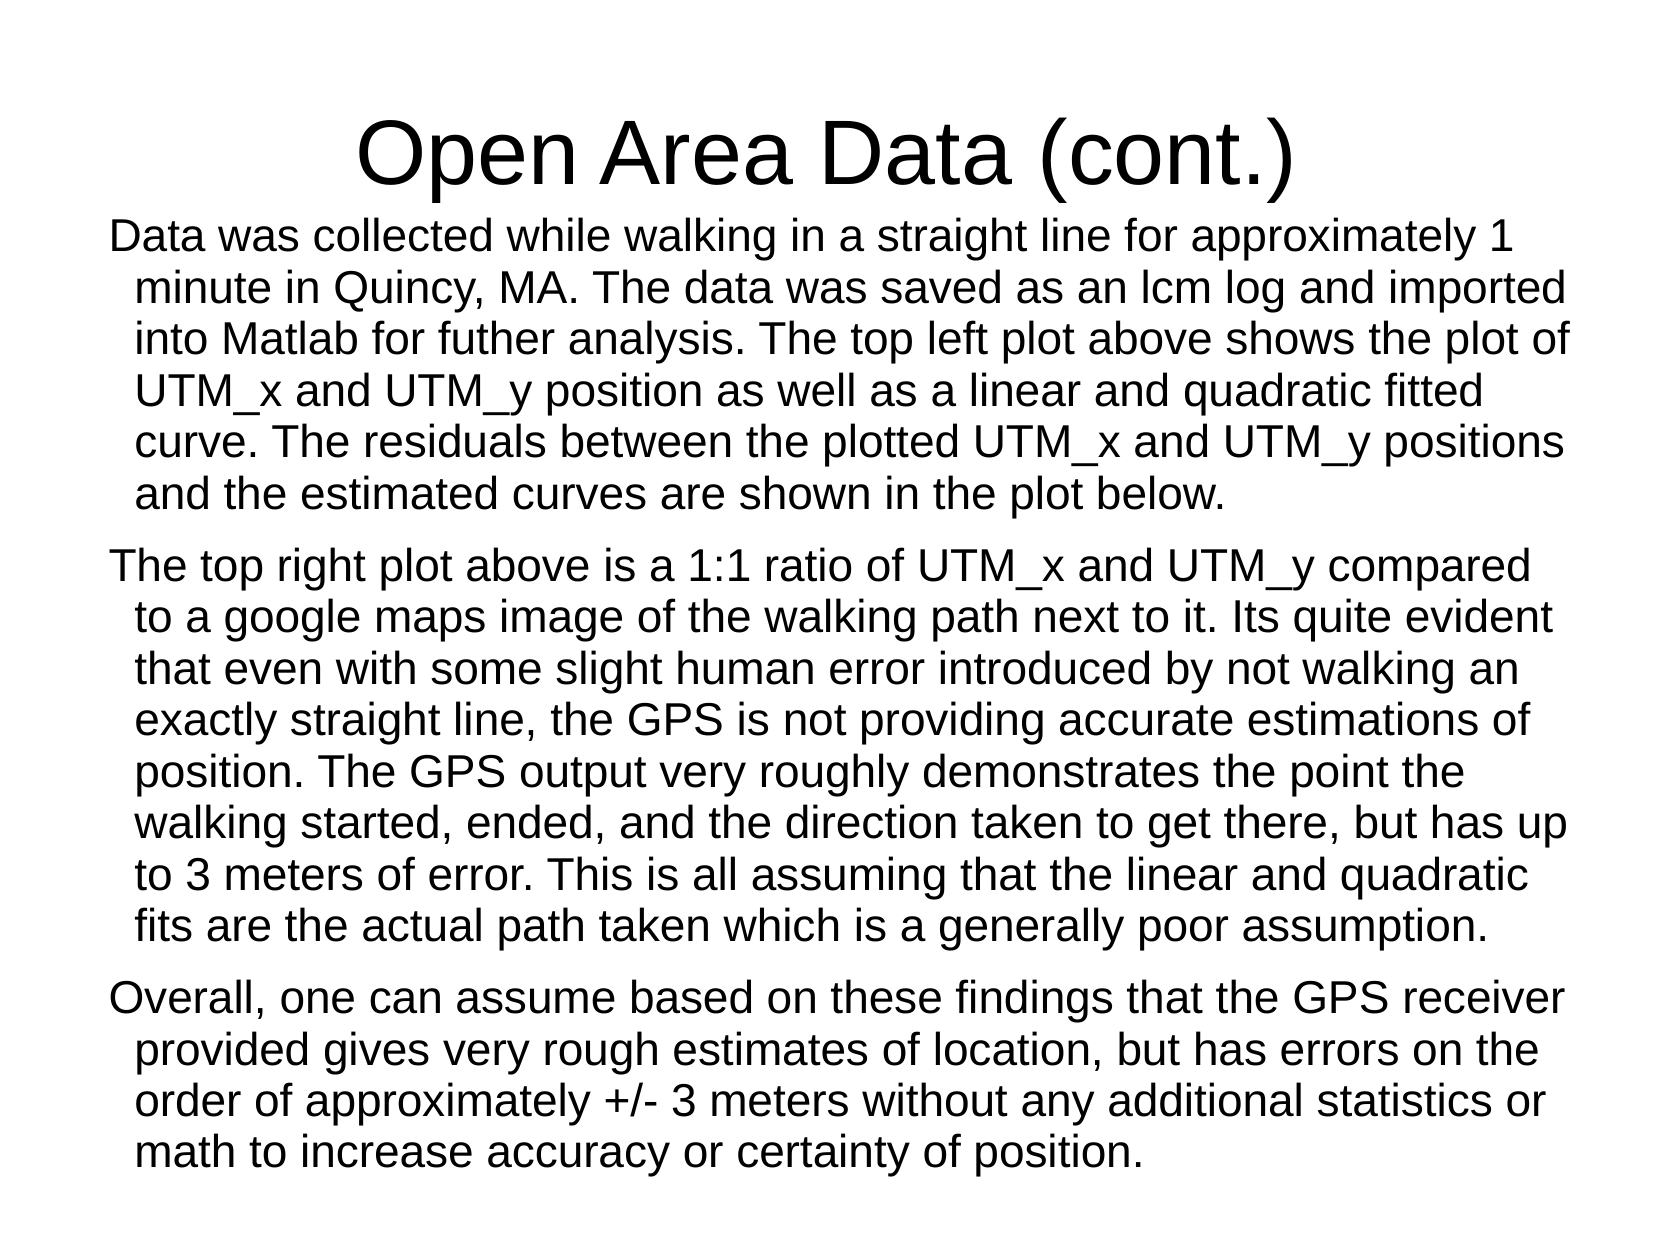

# Open Area Data (cont.)
Data was collected while walking in a straight line for approximately 1 minute in Quincy, MA. The data was saved as an lcm log and imported into Matlab for futher analysis. The top left plot above shows the plot of UTM_x and UTM_y position as well as a linear and quadratic fitted curve. The residuals between the plotted UTM_x and UTM_y positions and the estimated curves are shown in the plot below.
The top right plot above is a 1:1 ratio of UTM_x and UTM_y compared to a google maps image of the walking path next to it. Its quite evident that even with some slight human error introduced by not walking an exactly straight line, the GPS is not providing accurate estimations of position. The GPS output very roughly demonstrates the point the walking started, ended, and the direction taken to get there, but has up to 3 meters of error. This is all assuming that the linear and quadratic fits are the actual path taken which is a generally poor assumption.
Overall, one can assume based on these findings that the GPS receiver provided gives very rough estimates of location, but has errors on the order of approximately +/- 3 meters without any additional statistics or math to increase accuracy or certainty of position.